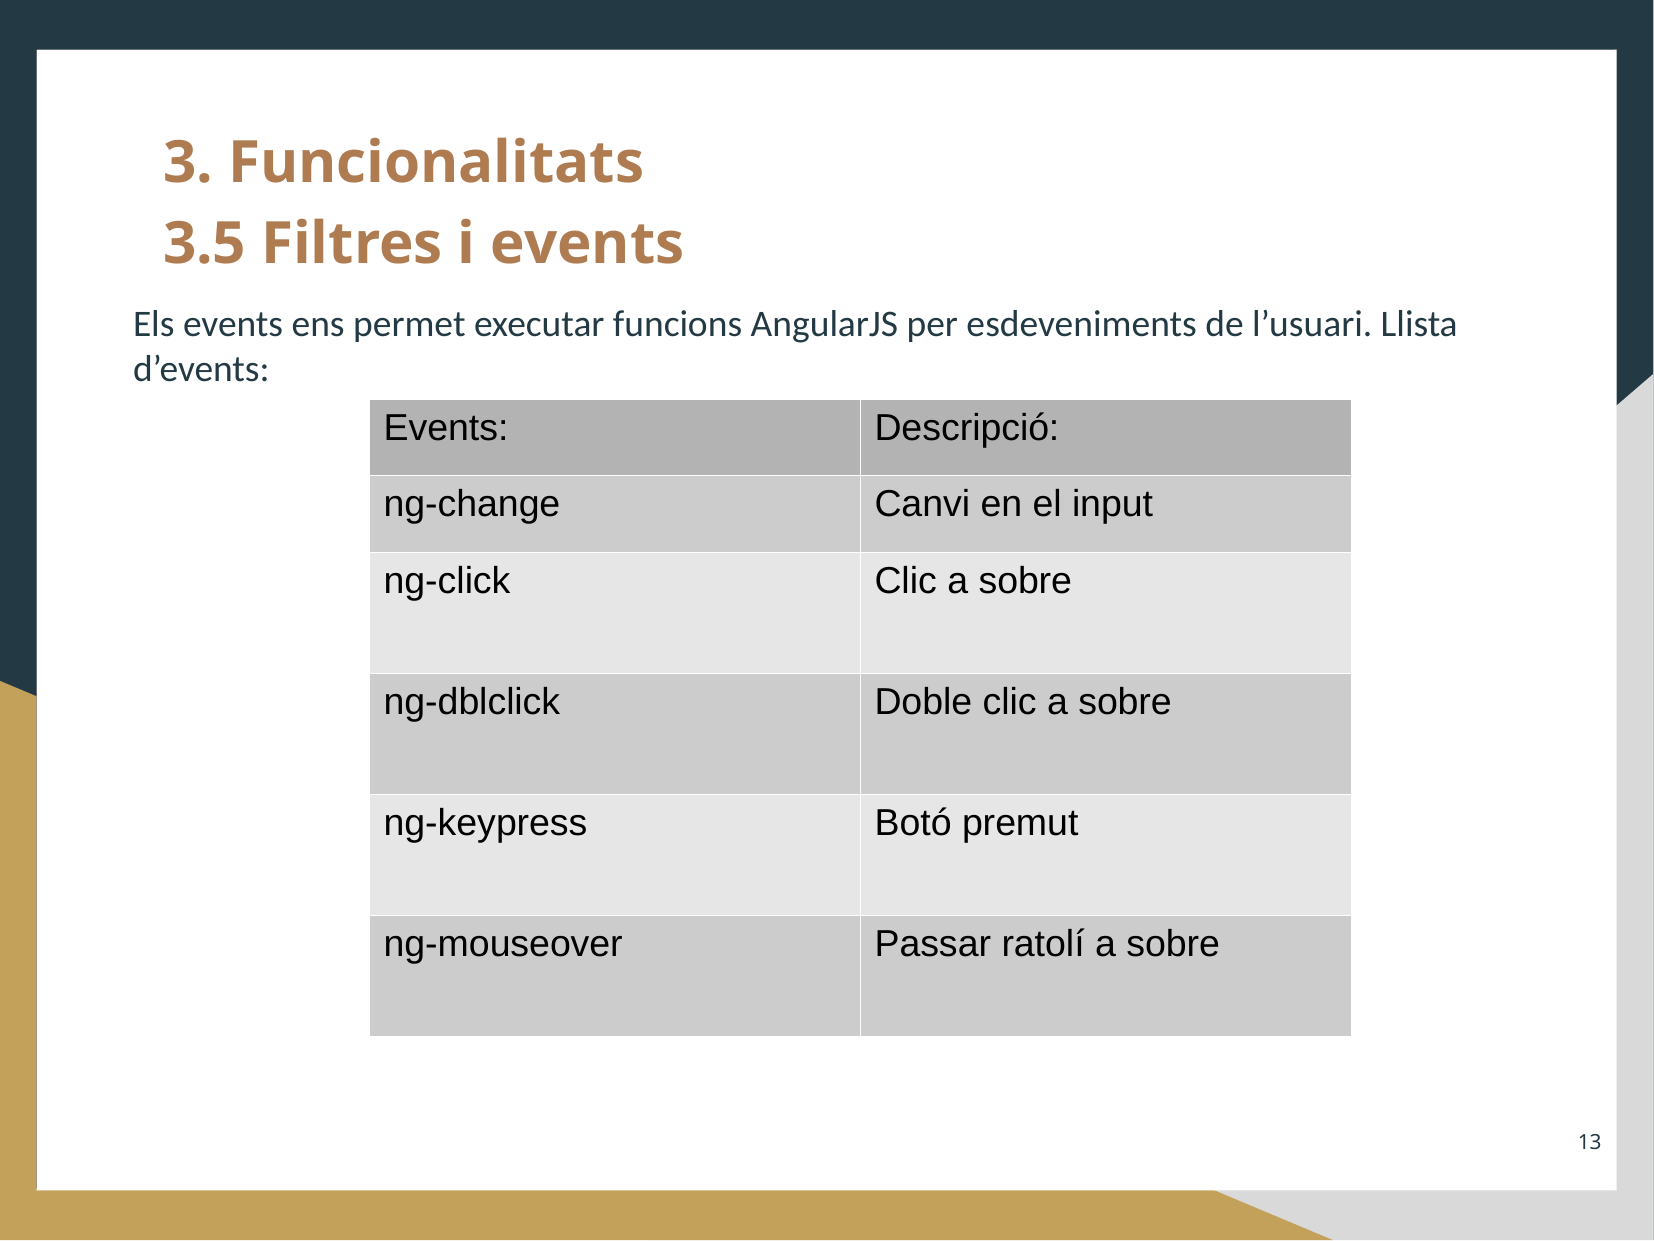

# 3. Funcionalitats 3.5 Filtres i events
Els events ens permet executar funcions AngularJS per esdeveniments de l’usuari. Llista d’events:
| Events: | Descripció: |
| --- | --- |
| ng-change | Canvi en el input |
| ng-click | Clic a sobre |
| ng-dblclick | Doble clic a sobre |
| ng-keypress | Botó premut |
| ng-mouseover | Passar ratolí a sobre |